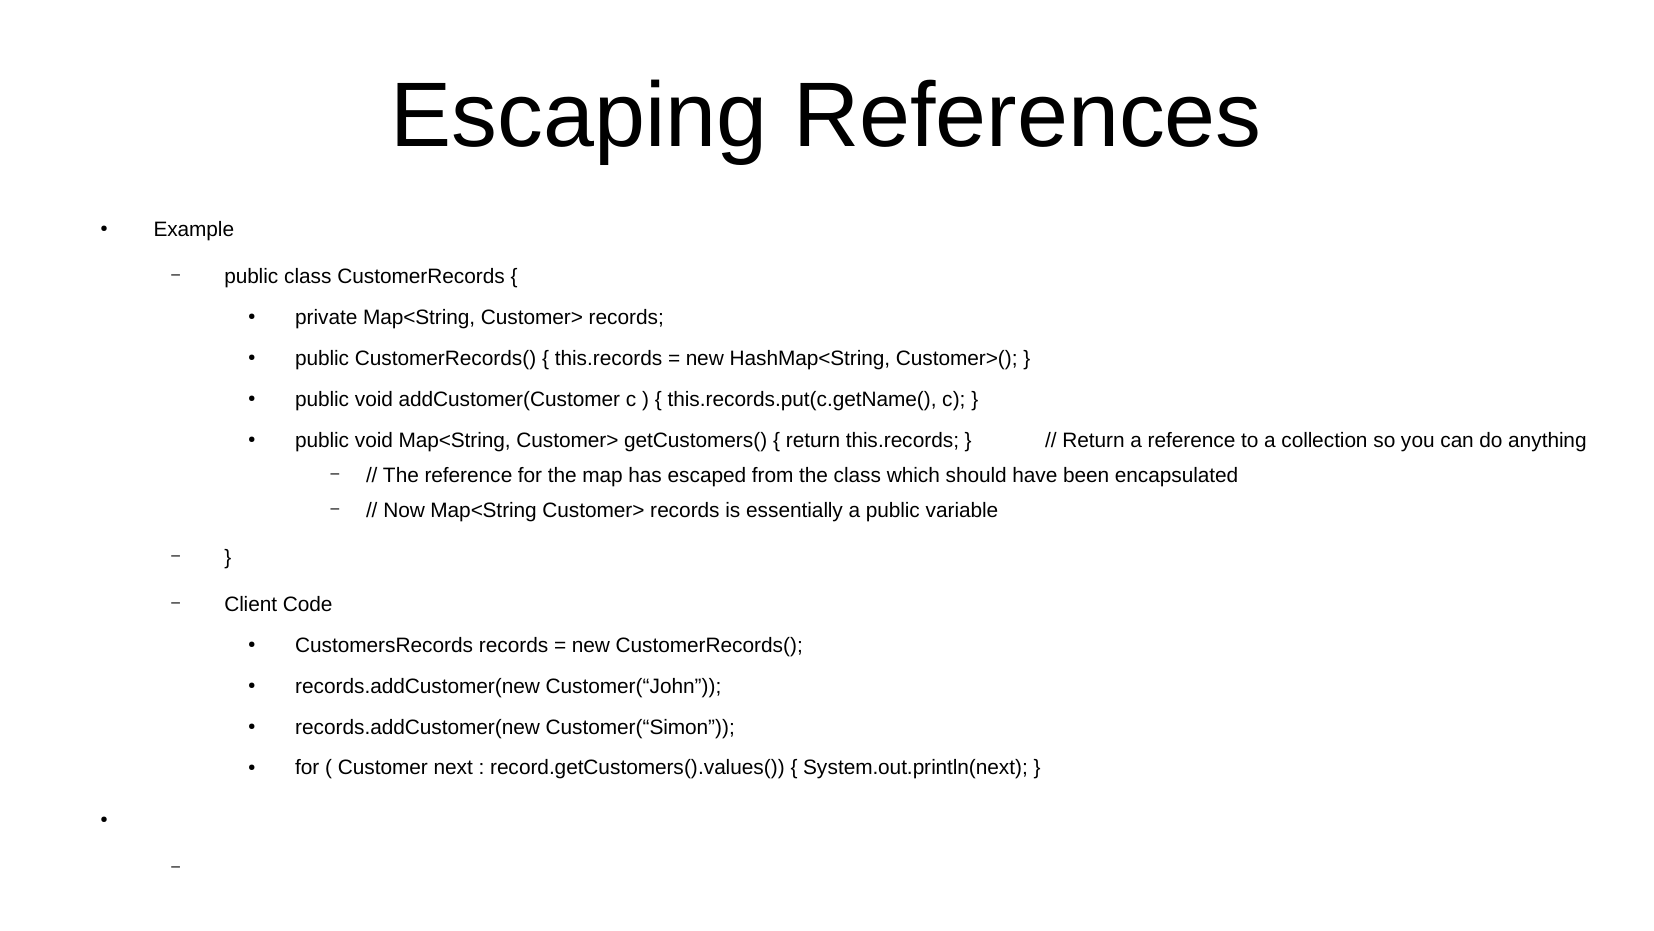

# Escaping References
Example
public class CustomerRecords {
private Map<String, Customer> records;
public CustomerRecords() { this.records = new HashMap<String, Customer>(); }
public void addCustomer(Customer c ) { this.records.put(c.getName(), c); }
public void Map<String, Customer> getCustomers() { return this.records; }	// Return a reference to a collection so you can do anything
// The reference for the map has escaped from the class which should have been encapsulated
// Now Map<String Customer> records is essentially a public variable
}
Client Code
CustomersRecords records = new CustomerRecords();
records.addCustomer(new Customer(“John”));
records.addCustomer(new Customer(“Simon”));
for ( Customer next : record.getCustomers().values()) { System.out.println(next); }